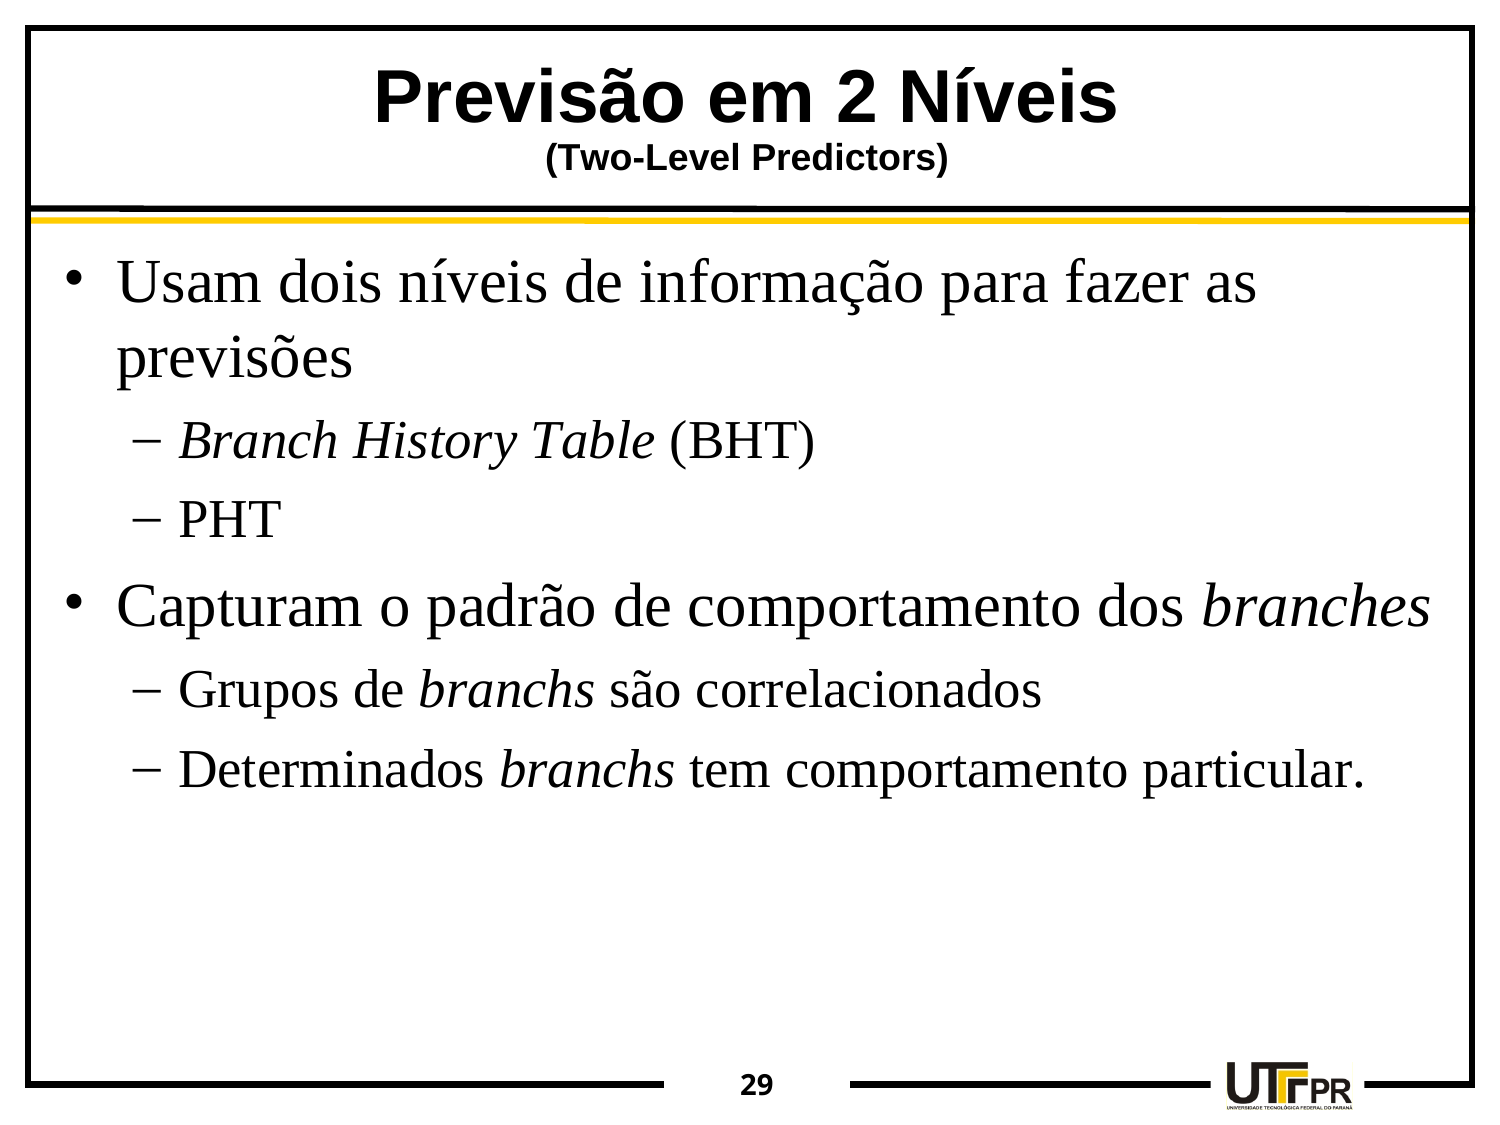

# Previsão em 2 Níveis (Two-Level Predictors)
Usam dois níveis de informação para fazer as previsões
Branch History Table (BHT)
PHT
Capturam o padrão de comportamento dos branches
Grupos de branchs são correlacionados
Determinados branchs tem comportamento particular.